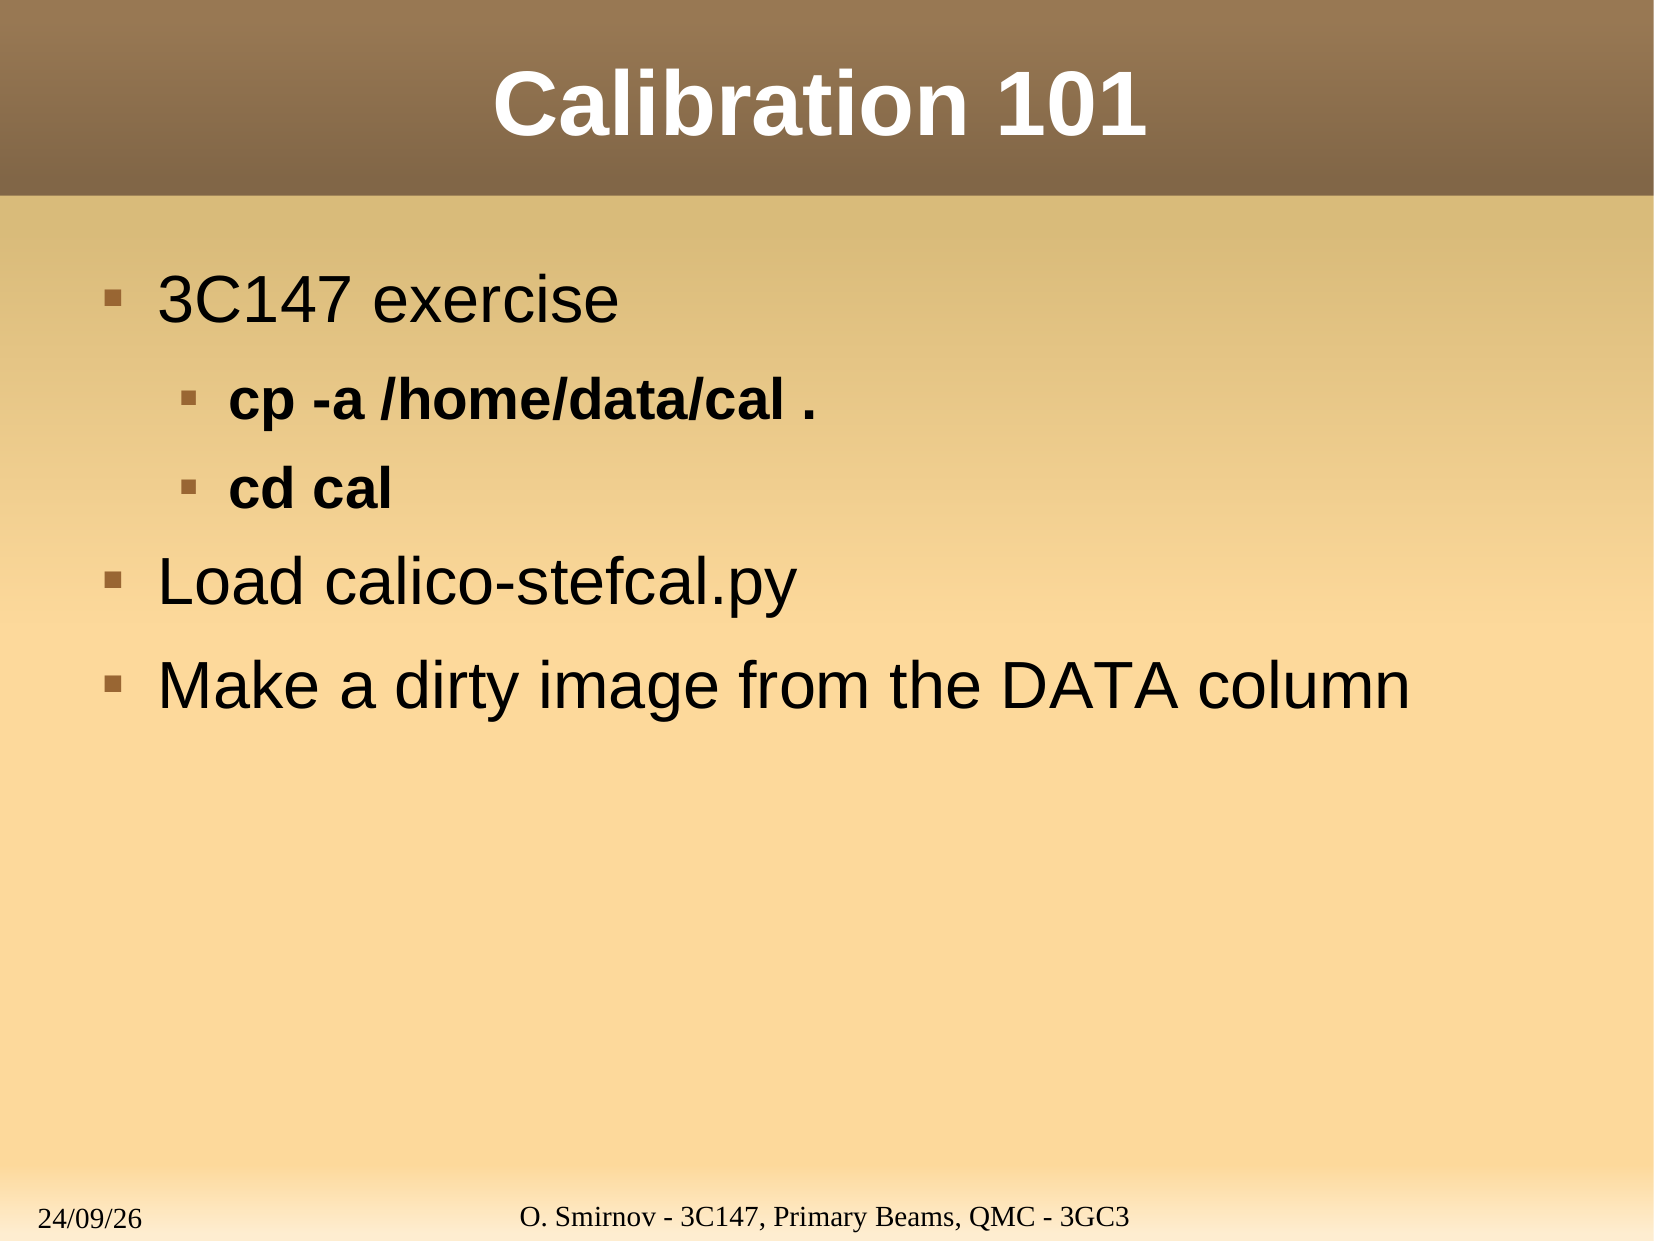

# Calibration 101
3C147 exercise
cp -a /home/data/cal .
cd cal
Load calico-stefcal.py
Make a dirty image from the DATA column
O. Smirnov - 3C147, Primary Beams, QMC - 3GC3